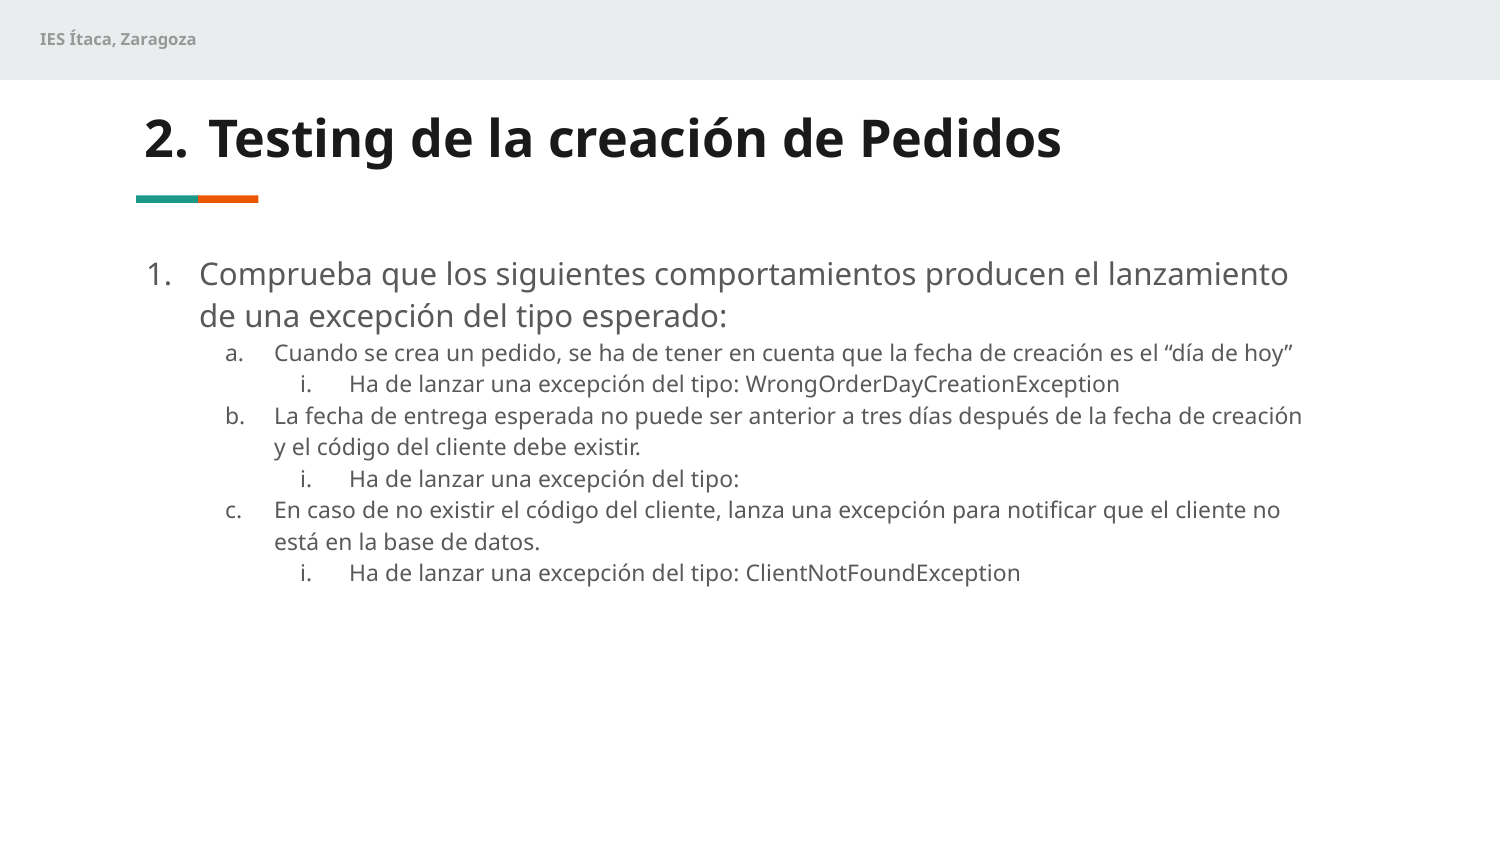

Testing de la creación de Pedidos
# Comprueba que los siguientes comportamientos producen el lanzamiento de una excepción del tipo esperado:
Cuando se crea un pedido, se ha de tener en cuenta que la fecha de creación es el “día de hoy”
Ha de lanzar una excepción del tipo: WrongOrderDayCreationException
La fecha de entrega esperada no puede ser anterior a tres días después de la fecha de creación y el código del cliente debe existir.
Ha de lanzar una excepción del tipo:
En caso de no existir el código del cliente, lanza una excepción para notificar que el cliente no está en la base de datos.
Ha de lanzar una excepción del tipo: ClientNotFoundException